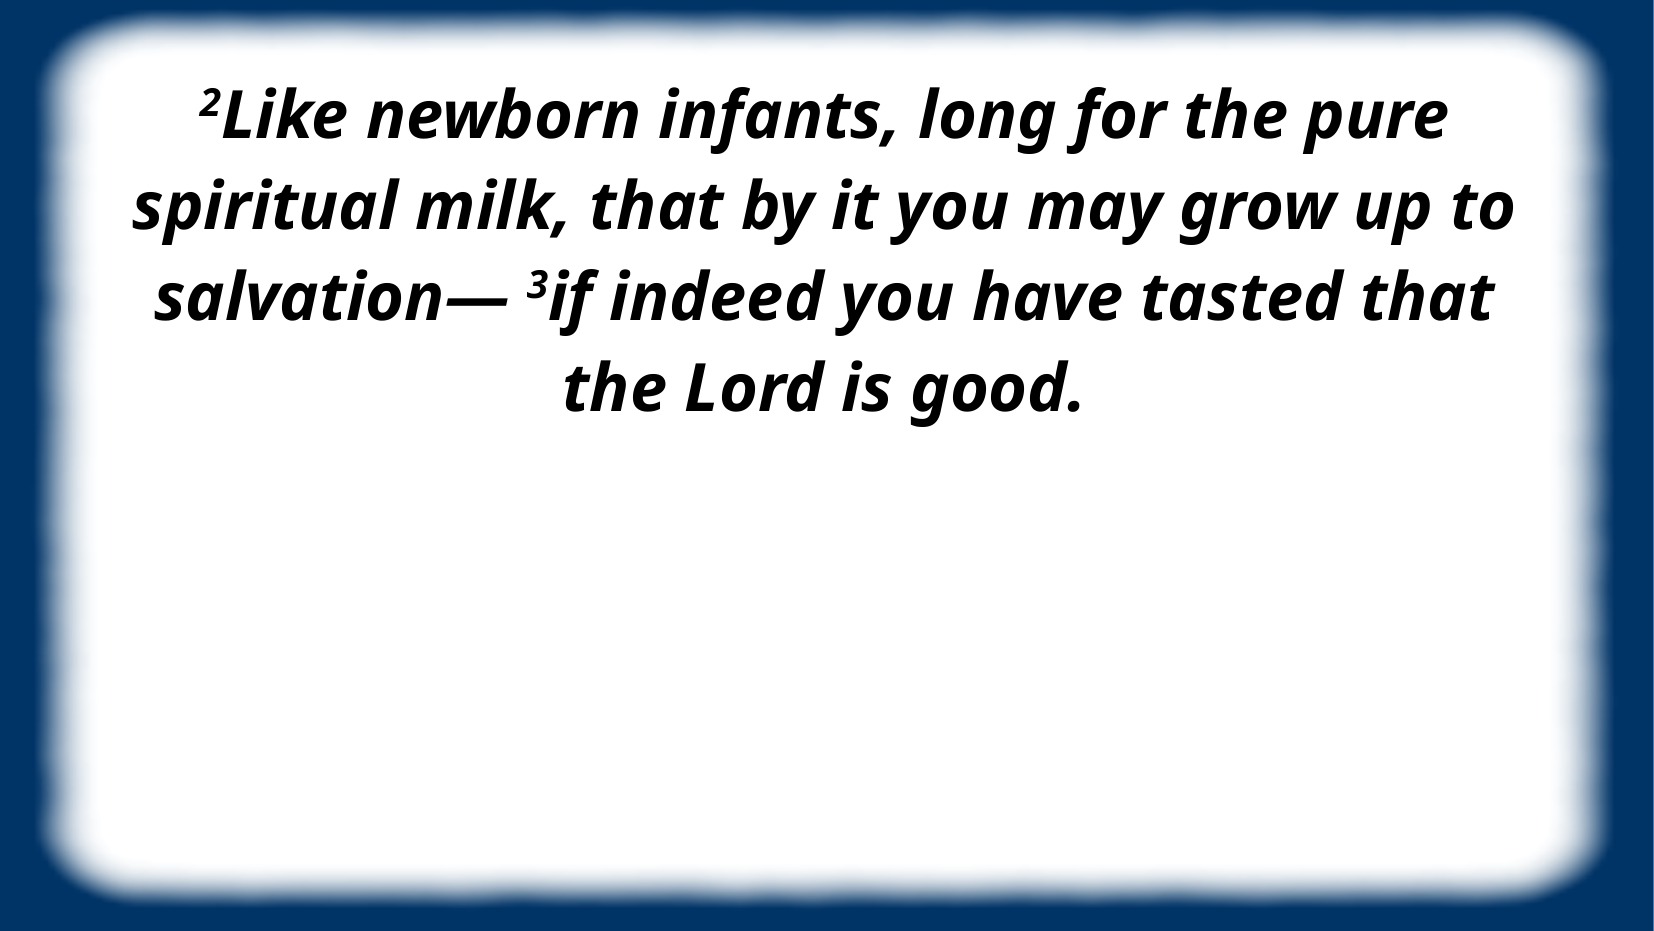

2Like newborn infants, long for the pure spiritual milk, that by it you may grow up to salvation— 3if indeed you have tasted that the Lord is good.